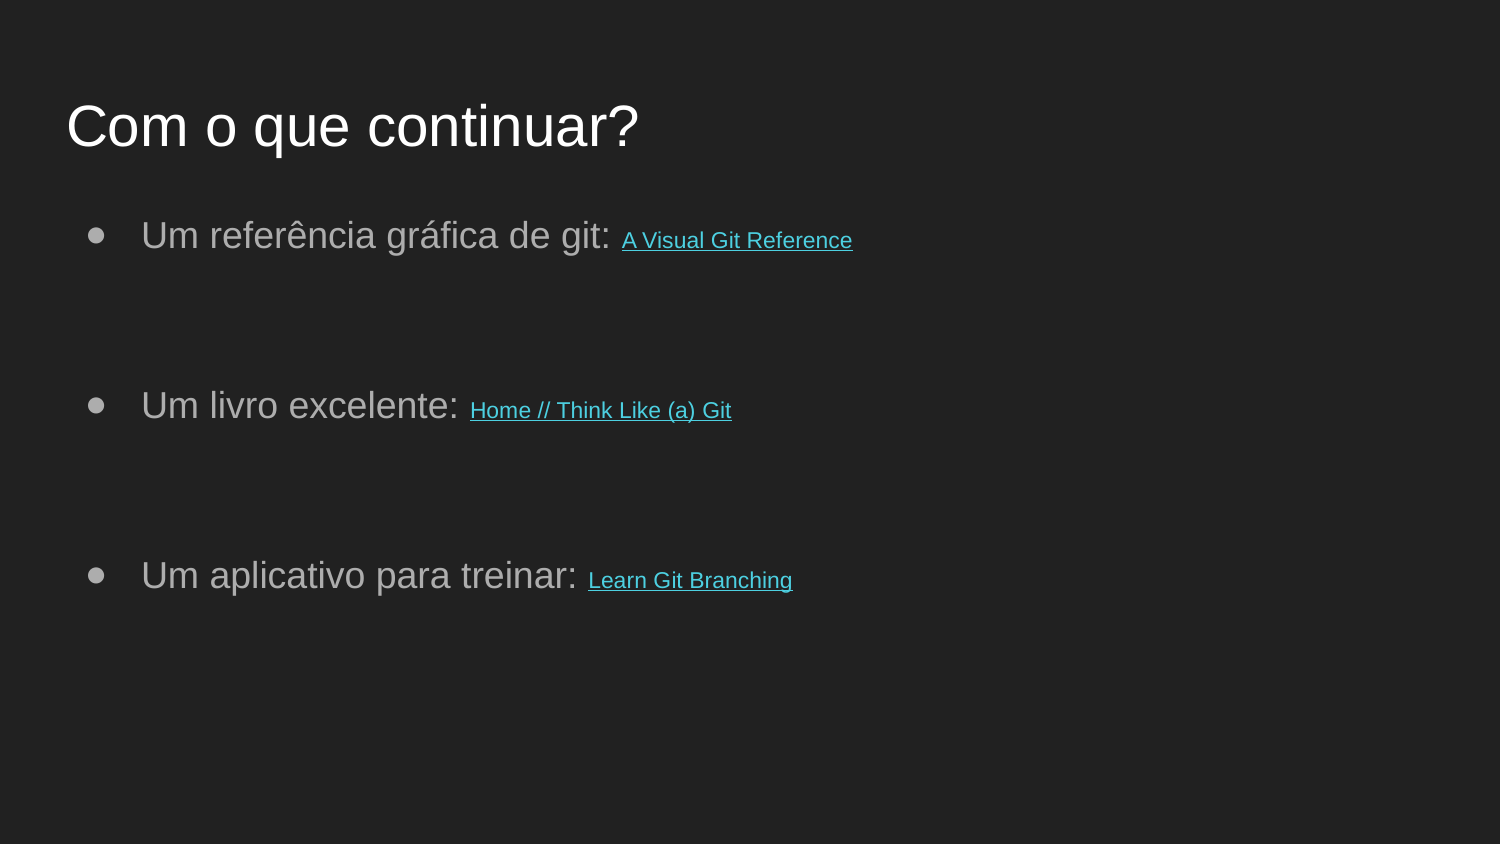

# Com o que continuar?
Um referência gráfica de git: A Visual Git Reference
Um livro excelente: Home // Think Like (a) Git
Um aplicativo para treinar: Learn Git Branching